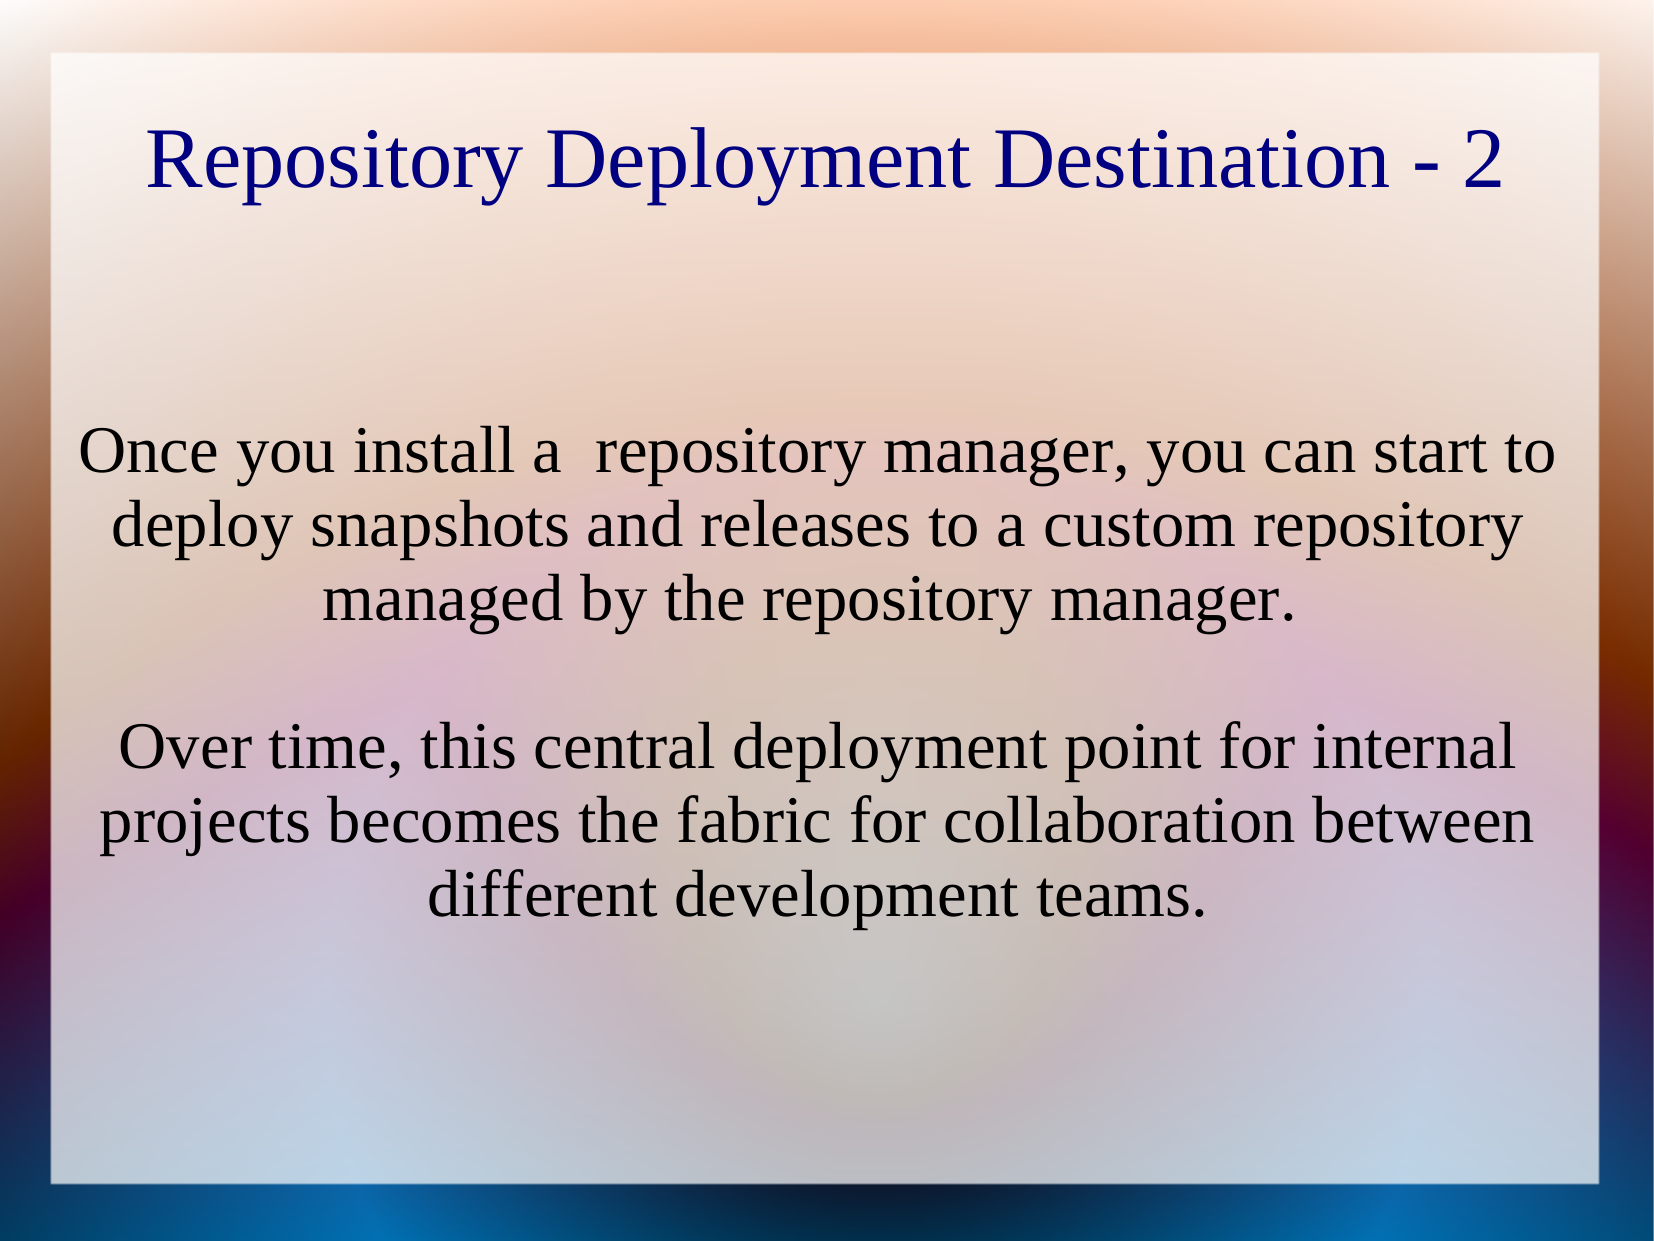

# Repository Deployment Destination - 2
Once you install a repository manager, you can start to deploy snapshots and releases to a custom repository managed by the repository manager.
Over time, this central deployment point for internal projects becomes the fabric for collaboration between different development teams.